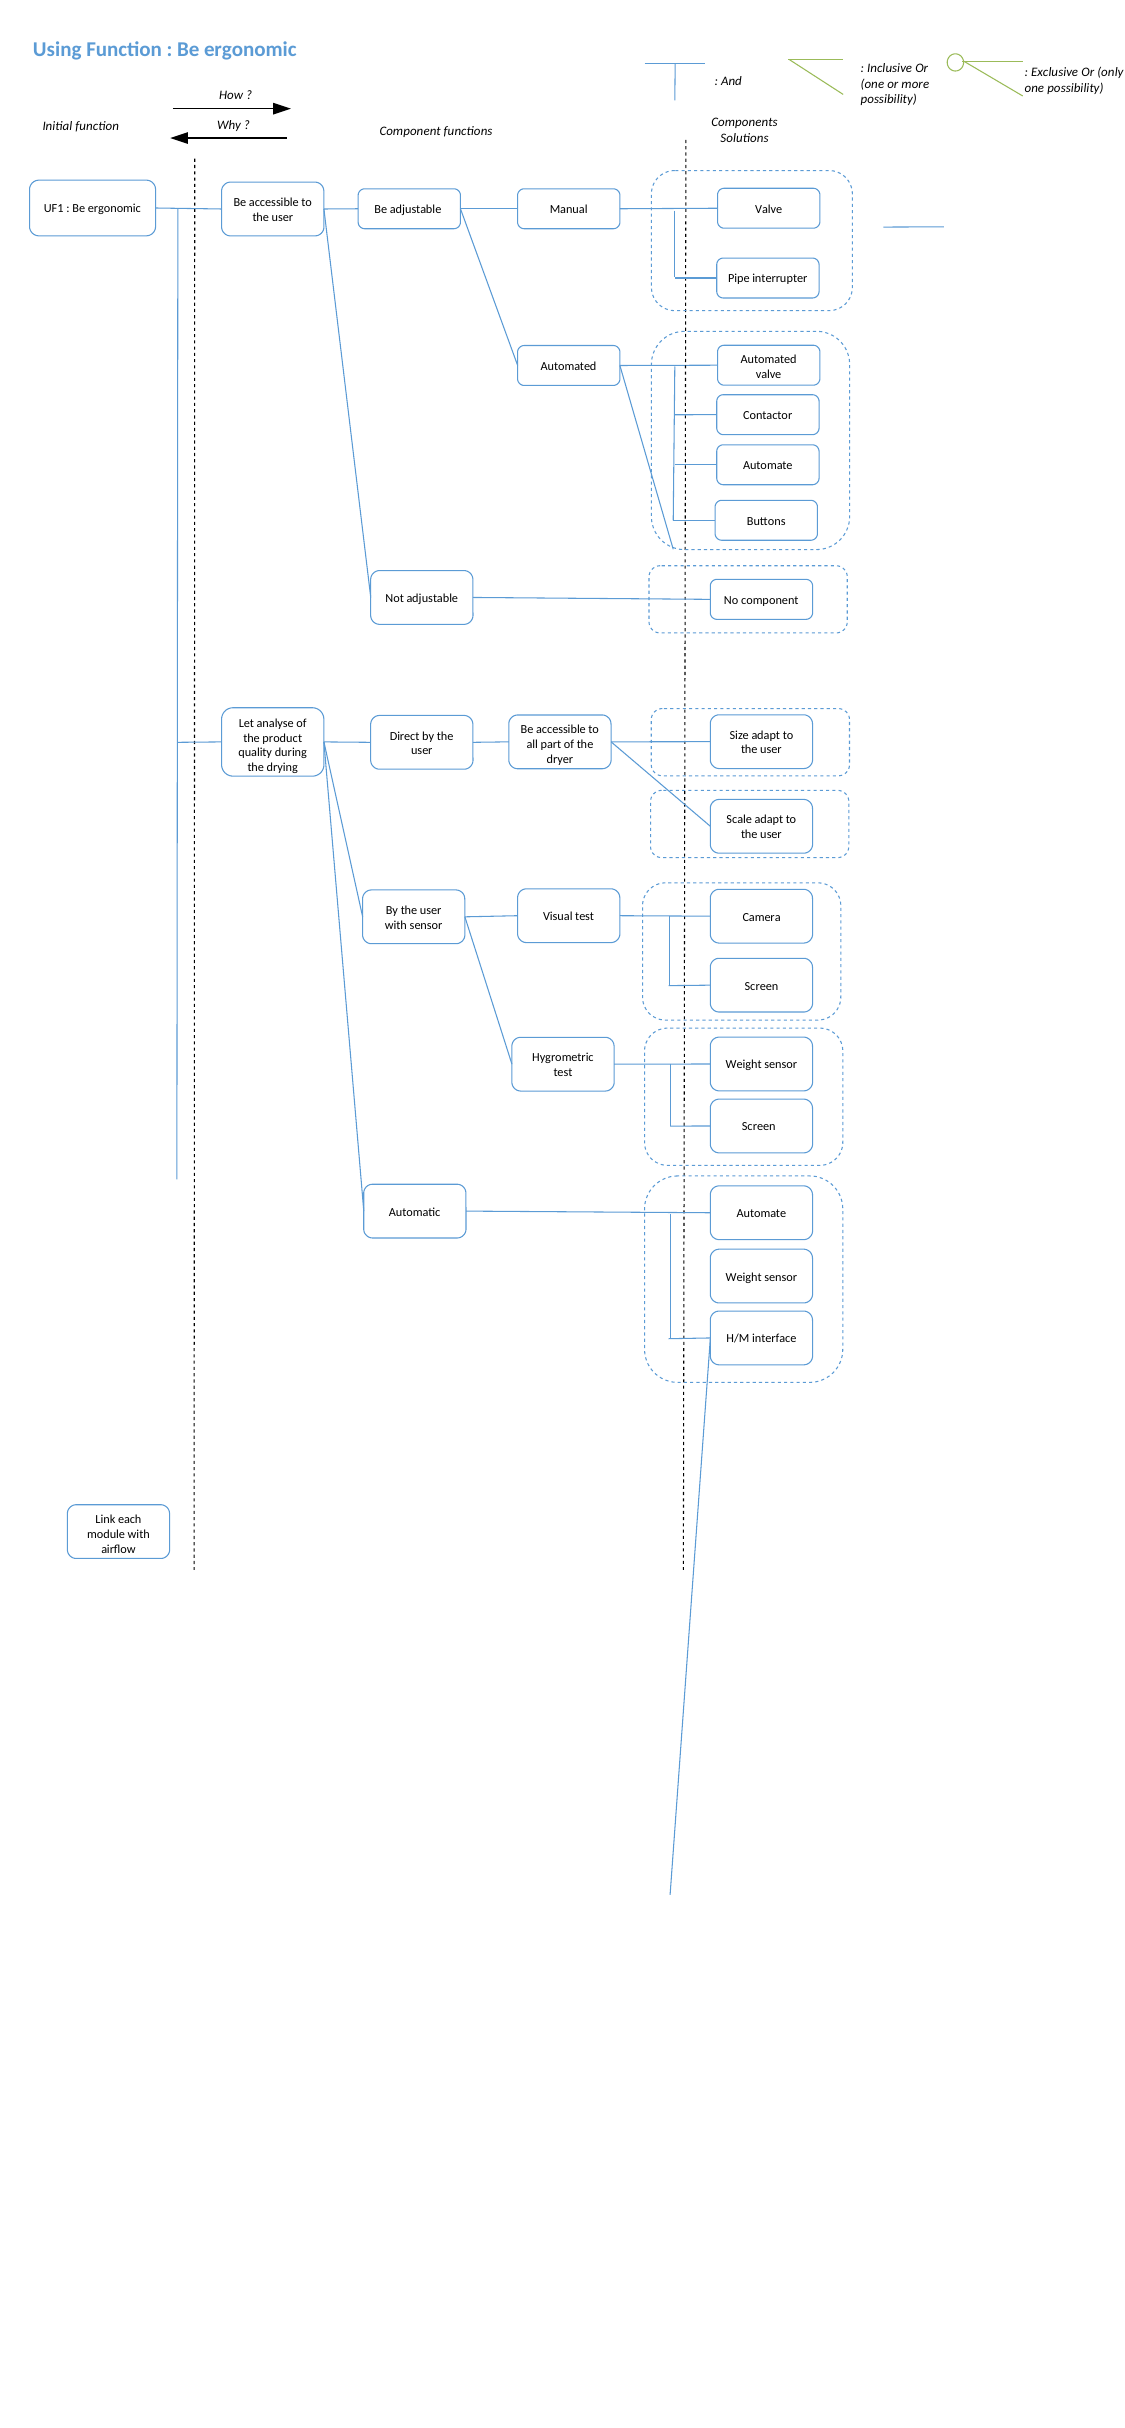

Using Function : Be ergonomic
: Inclusive Or (one or more possibility)
: Exclusive Or (only one possibility)
: And
How ?
Components
Solutions
Why ?
Initial function
Component functions
UF1 : Be ergonomic
Be accessible to the user
Valve
Be adjustable
Manual
Pipe interrupter
Automated valve
Automated
Contactor
Automate
Buttons
Not adjustable
No component
Let analyse of the product quality during the drying
Size adapt to the user
Be accessible to all part of the dryer
Direct by the user
Scale adapt to the user
Visual test
Camera
By the user with sensor
Screen
Weight sensor
Hygrometric test
Screen
Automatic
Automate
Weight sensor
H/M interface
Link each module with airflow